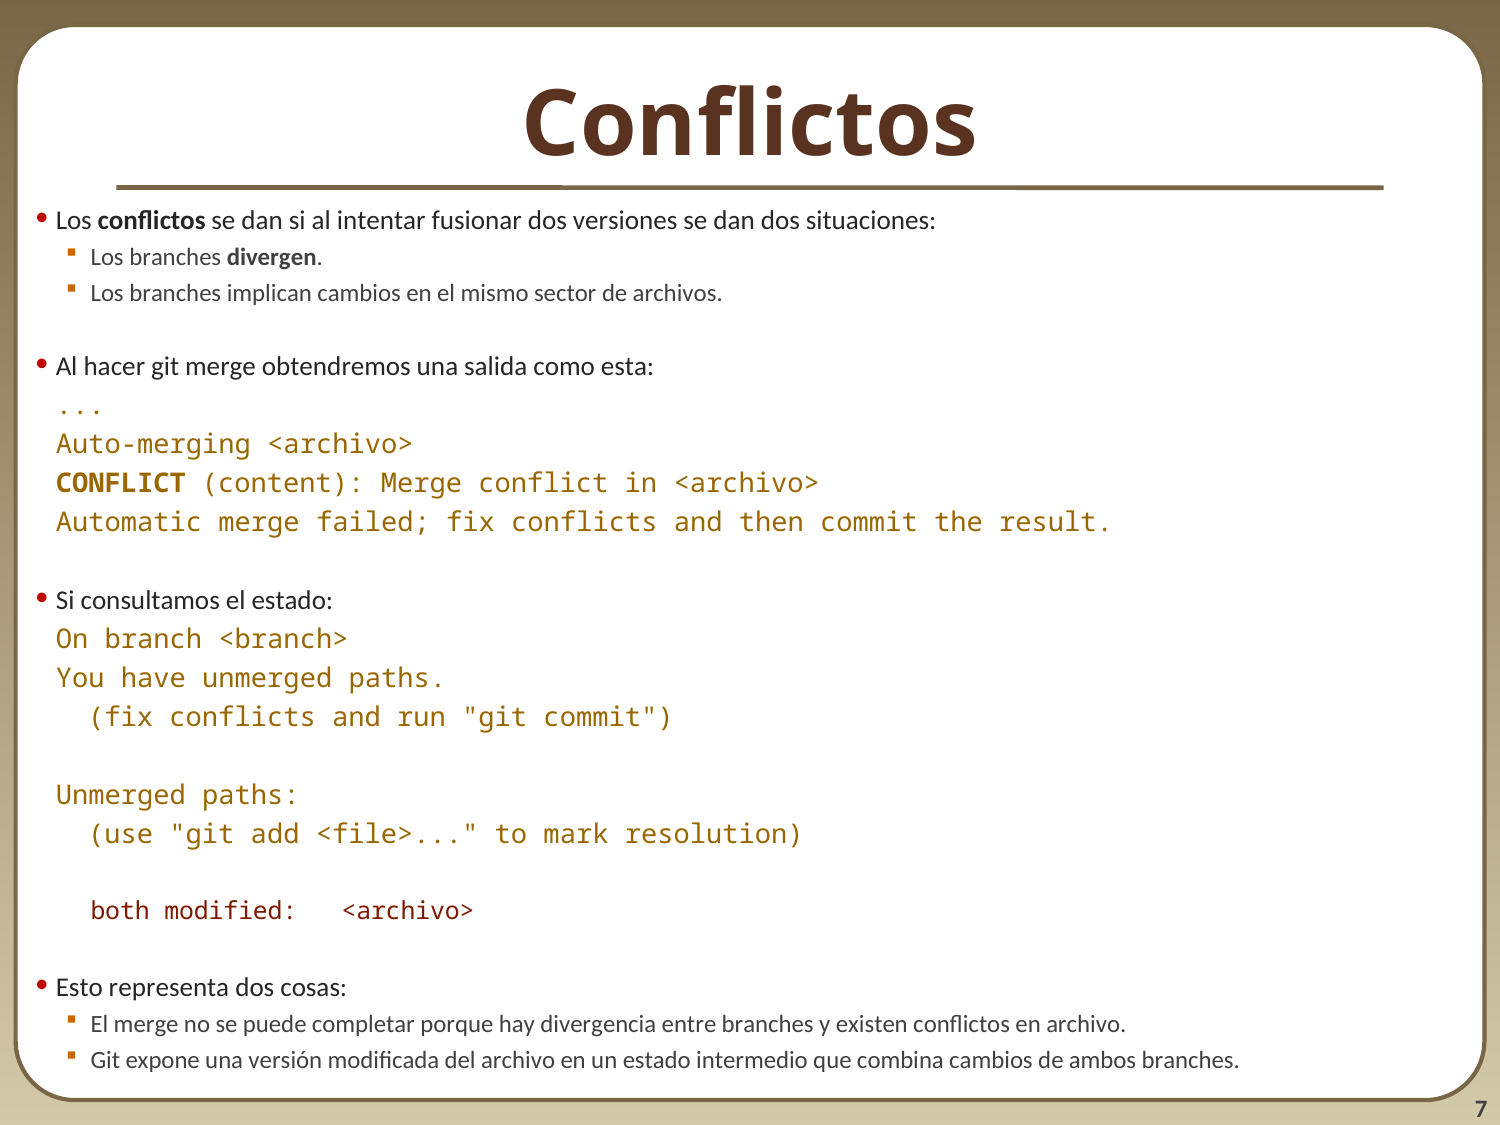

# Conflictos
Los conflictos se dan si al intentar fusionar dos versiones se dan dos situaciones:
Los branches divergen.
Los branches implican cambios en el mismo sector de archivos.
Al hacer git merge obtendremos una salida como esta:
...
Auto-merging <archivo>
CONFLICT (content): Merge conflict in <archivo>
Automatic merge failed; fix conflicts and then commit the result.
Si consultamos el estado:
On branch <branch>
You have unmerged paths.
 (fix conflicts and run "git commit")
Unmerged paths:
 (use "git add <file>..." to mark resolution)
both modified: <archivo>
Esto representa dos cosas:
El merge no se puede completar porque hay divergencia entre branches y existen conflictos en archivo.
Git expone una versión modificada del archivo en un estado intermedio que combina cambios de ambos branches.